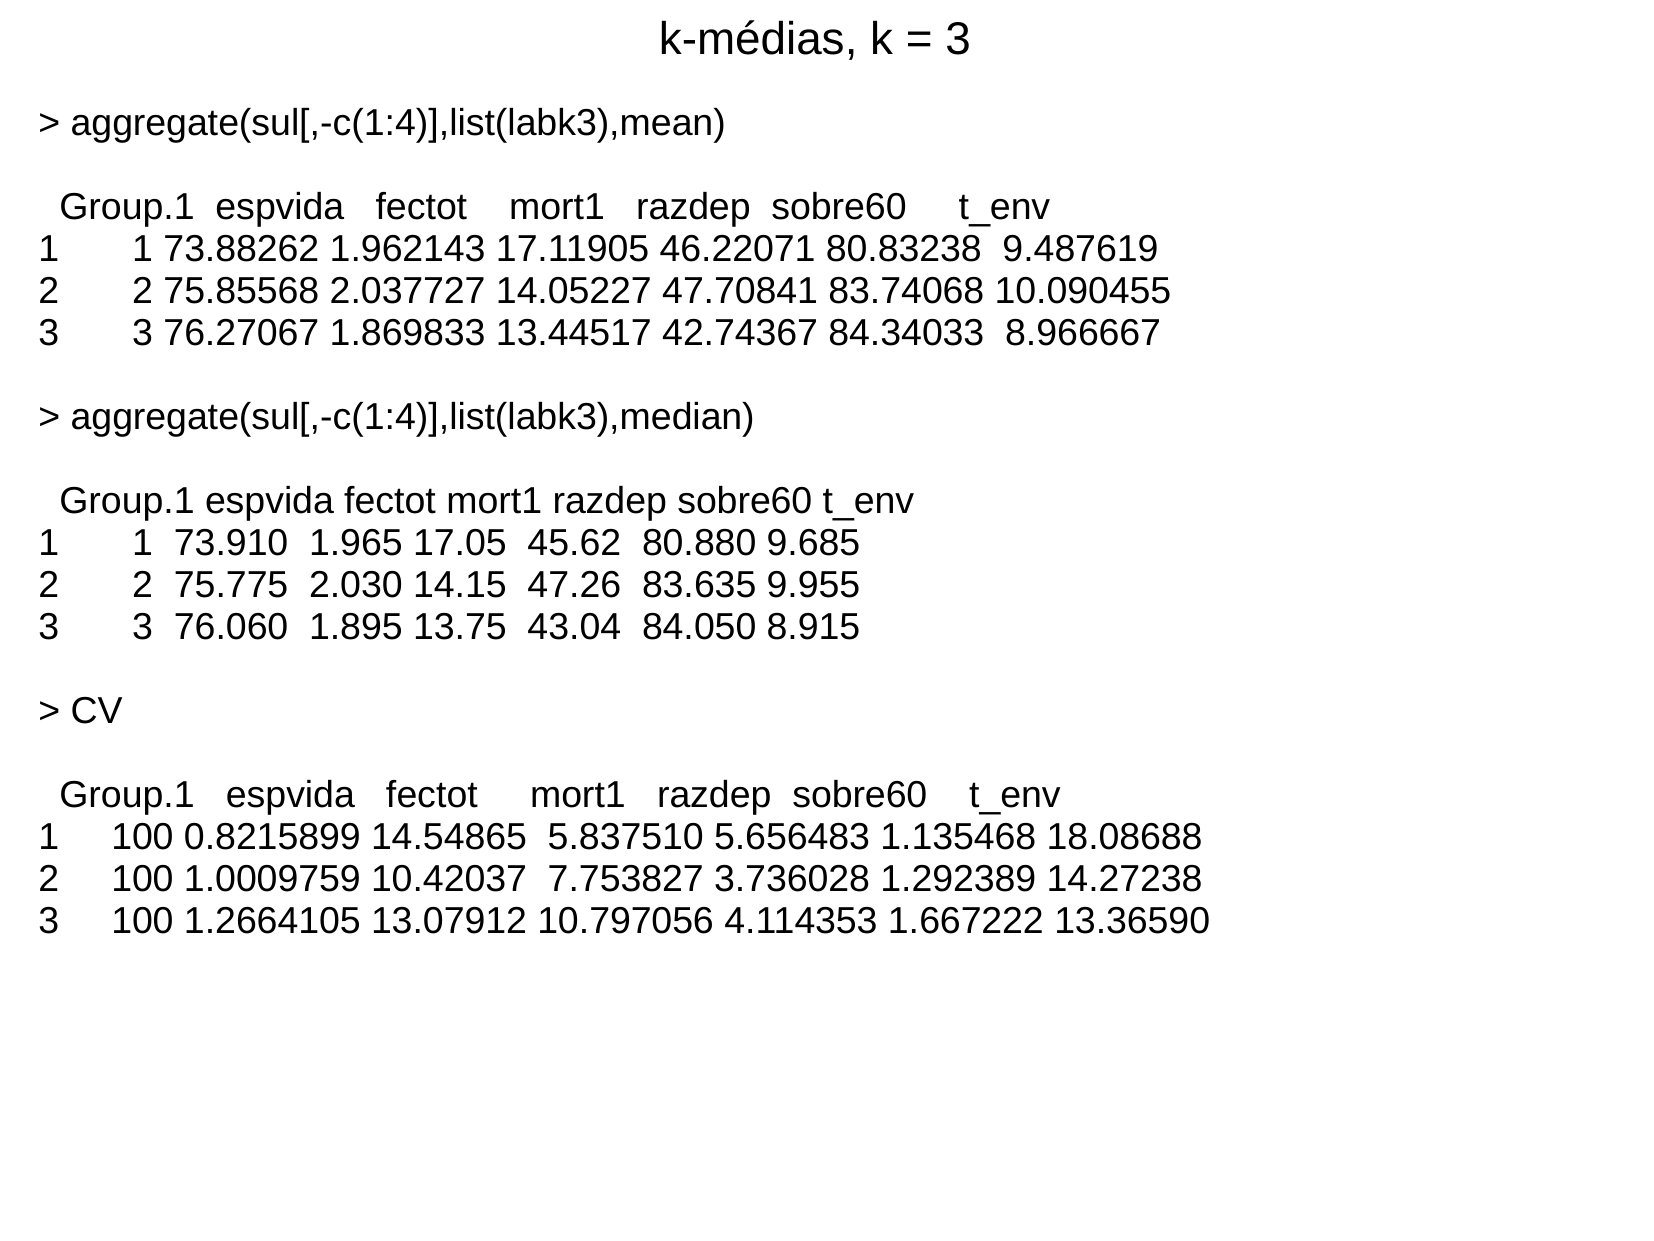

# k-médias, k = 3
> aggregate(sul[,-c(1:4)],list(labk3),mean)
 Group.1 espvida fectot mort1 razdep sobre60 t_env
1 1 73.88262 1.962143 17.11905 46.22071 80.83238 9.487619
2 2 75.85568 2.037727 14.05227 47.70841 83.74068 10.090455
3 3 76.27067 1.869833 13.44517 42.74367 84.34033 8.966667
> aggregate(sul[,-c(1:4)],list(labk3),median)
 Group.1 espvida fectot mort1 razdep sobre60 t_env
1 1 73.910 1.965 17.05 45.62 80.880 9.685
2 2 75.775 2.030 14.15 47.26 83.635 9.955
3 3 76.060 1.895 13.75 43.04 84.050 8.915
> CV
 Group.1 espvida fectot mort1 razdep sobre60 t_env
1 100 0.8215899 14.54865 5.837510 5.656483 1.135468 18.08688
2 100 1.0009759 10.42037 7.753827 3.736028 1.292389 14.27238
3 100 1.2664105 13.07912 10.797056 4.114353 1.667222 13.36590